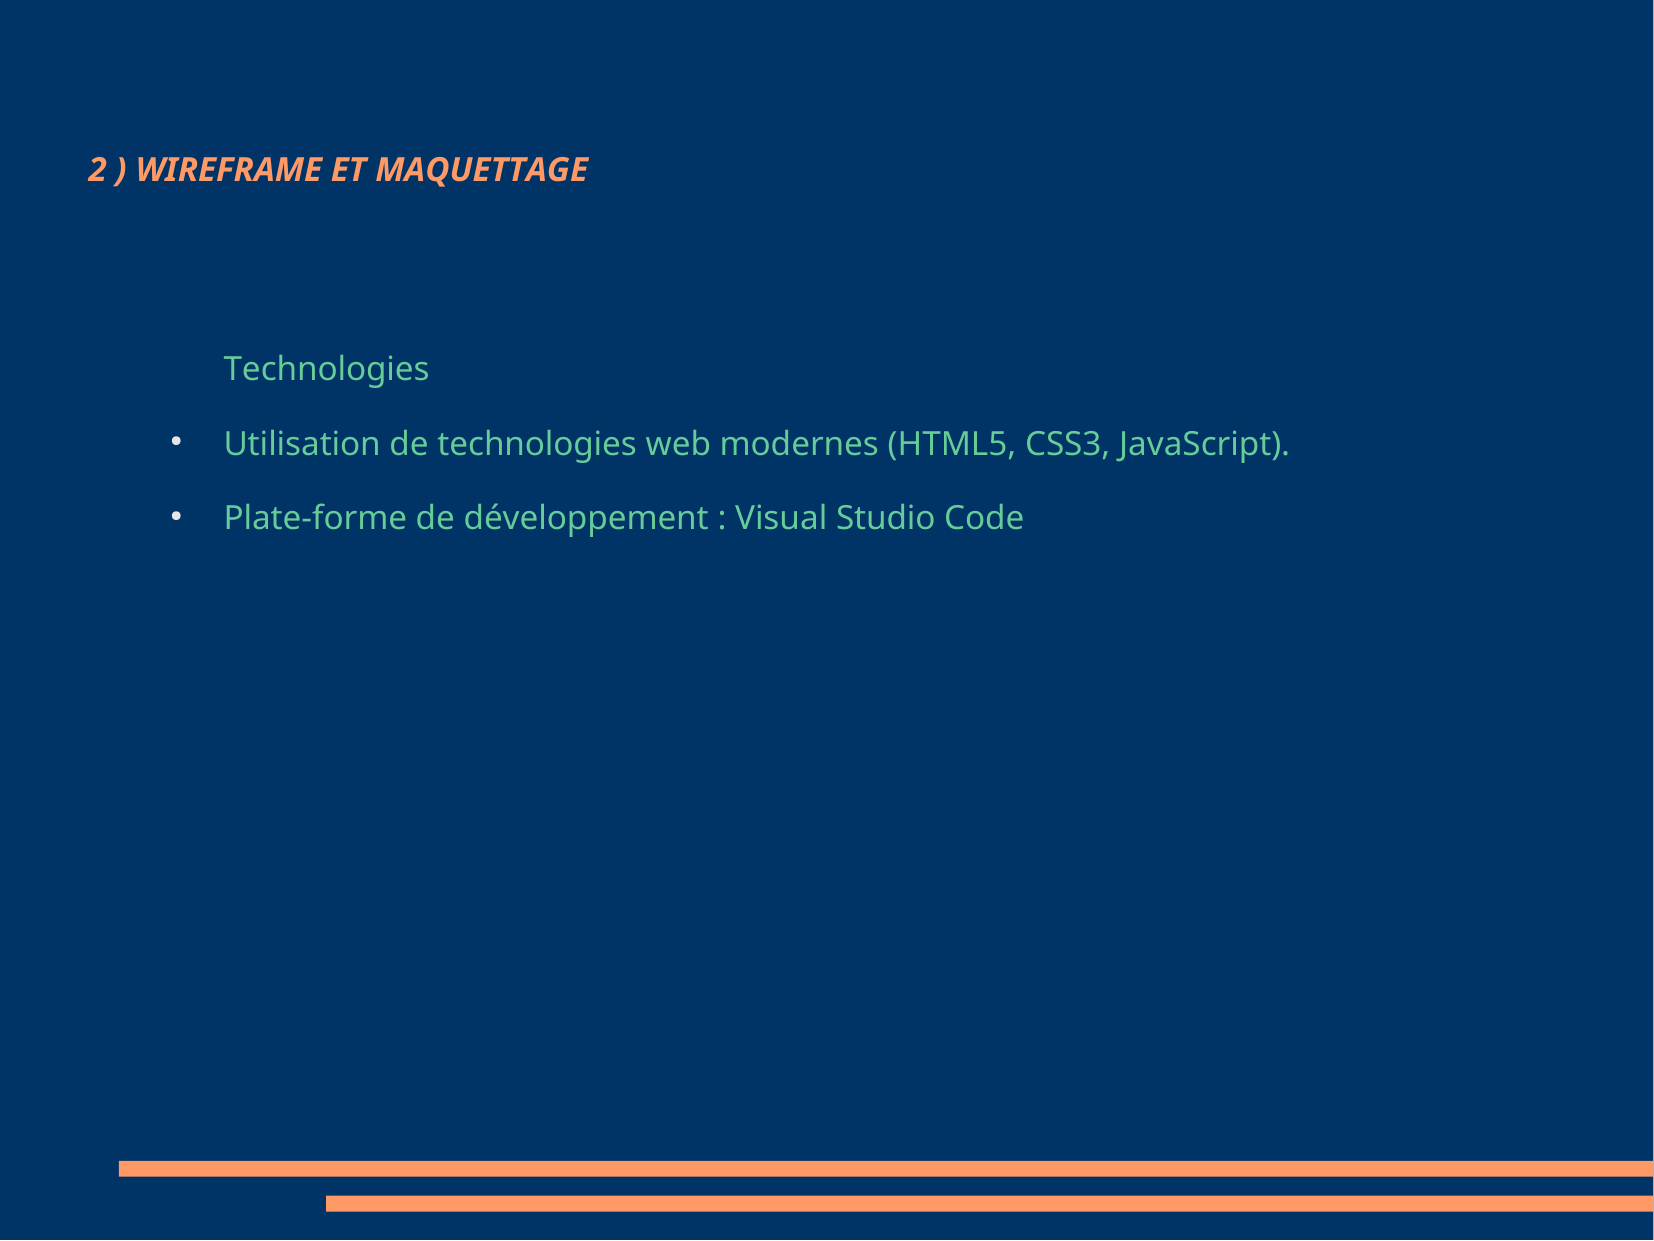

# 2 ) WIREFRAME ET MAQUETTAGE
Technologies
Utilisation de technologies web modernes (HTML5, CSS3, JavaScript).
Plate-forme de développement : Visual Studio Code